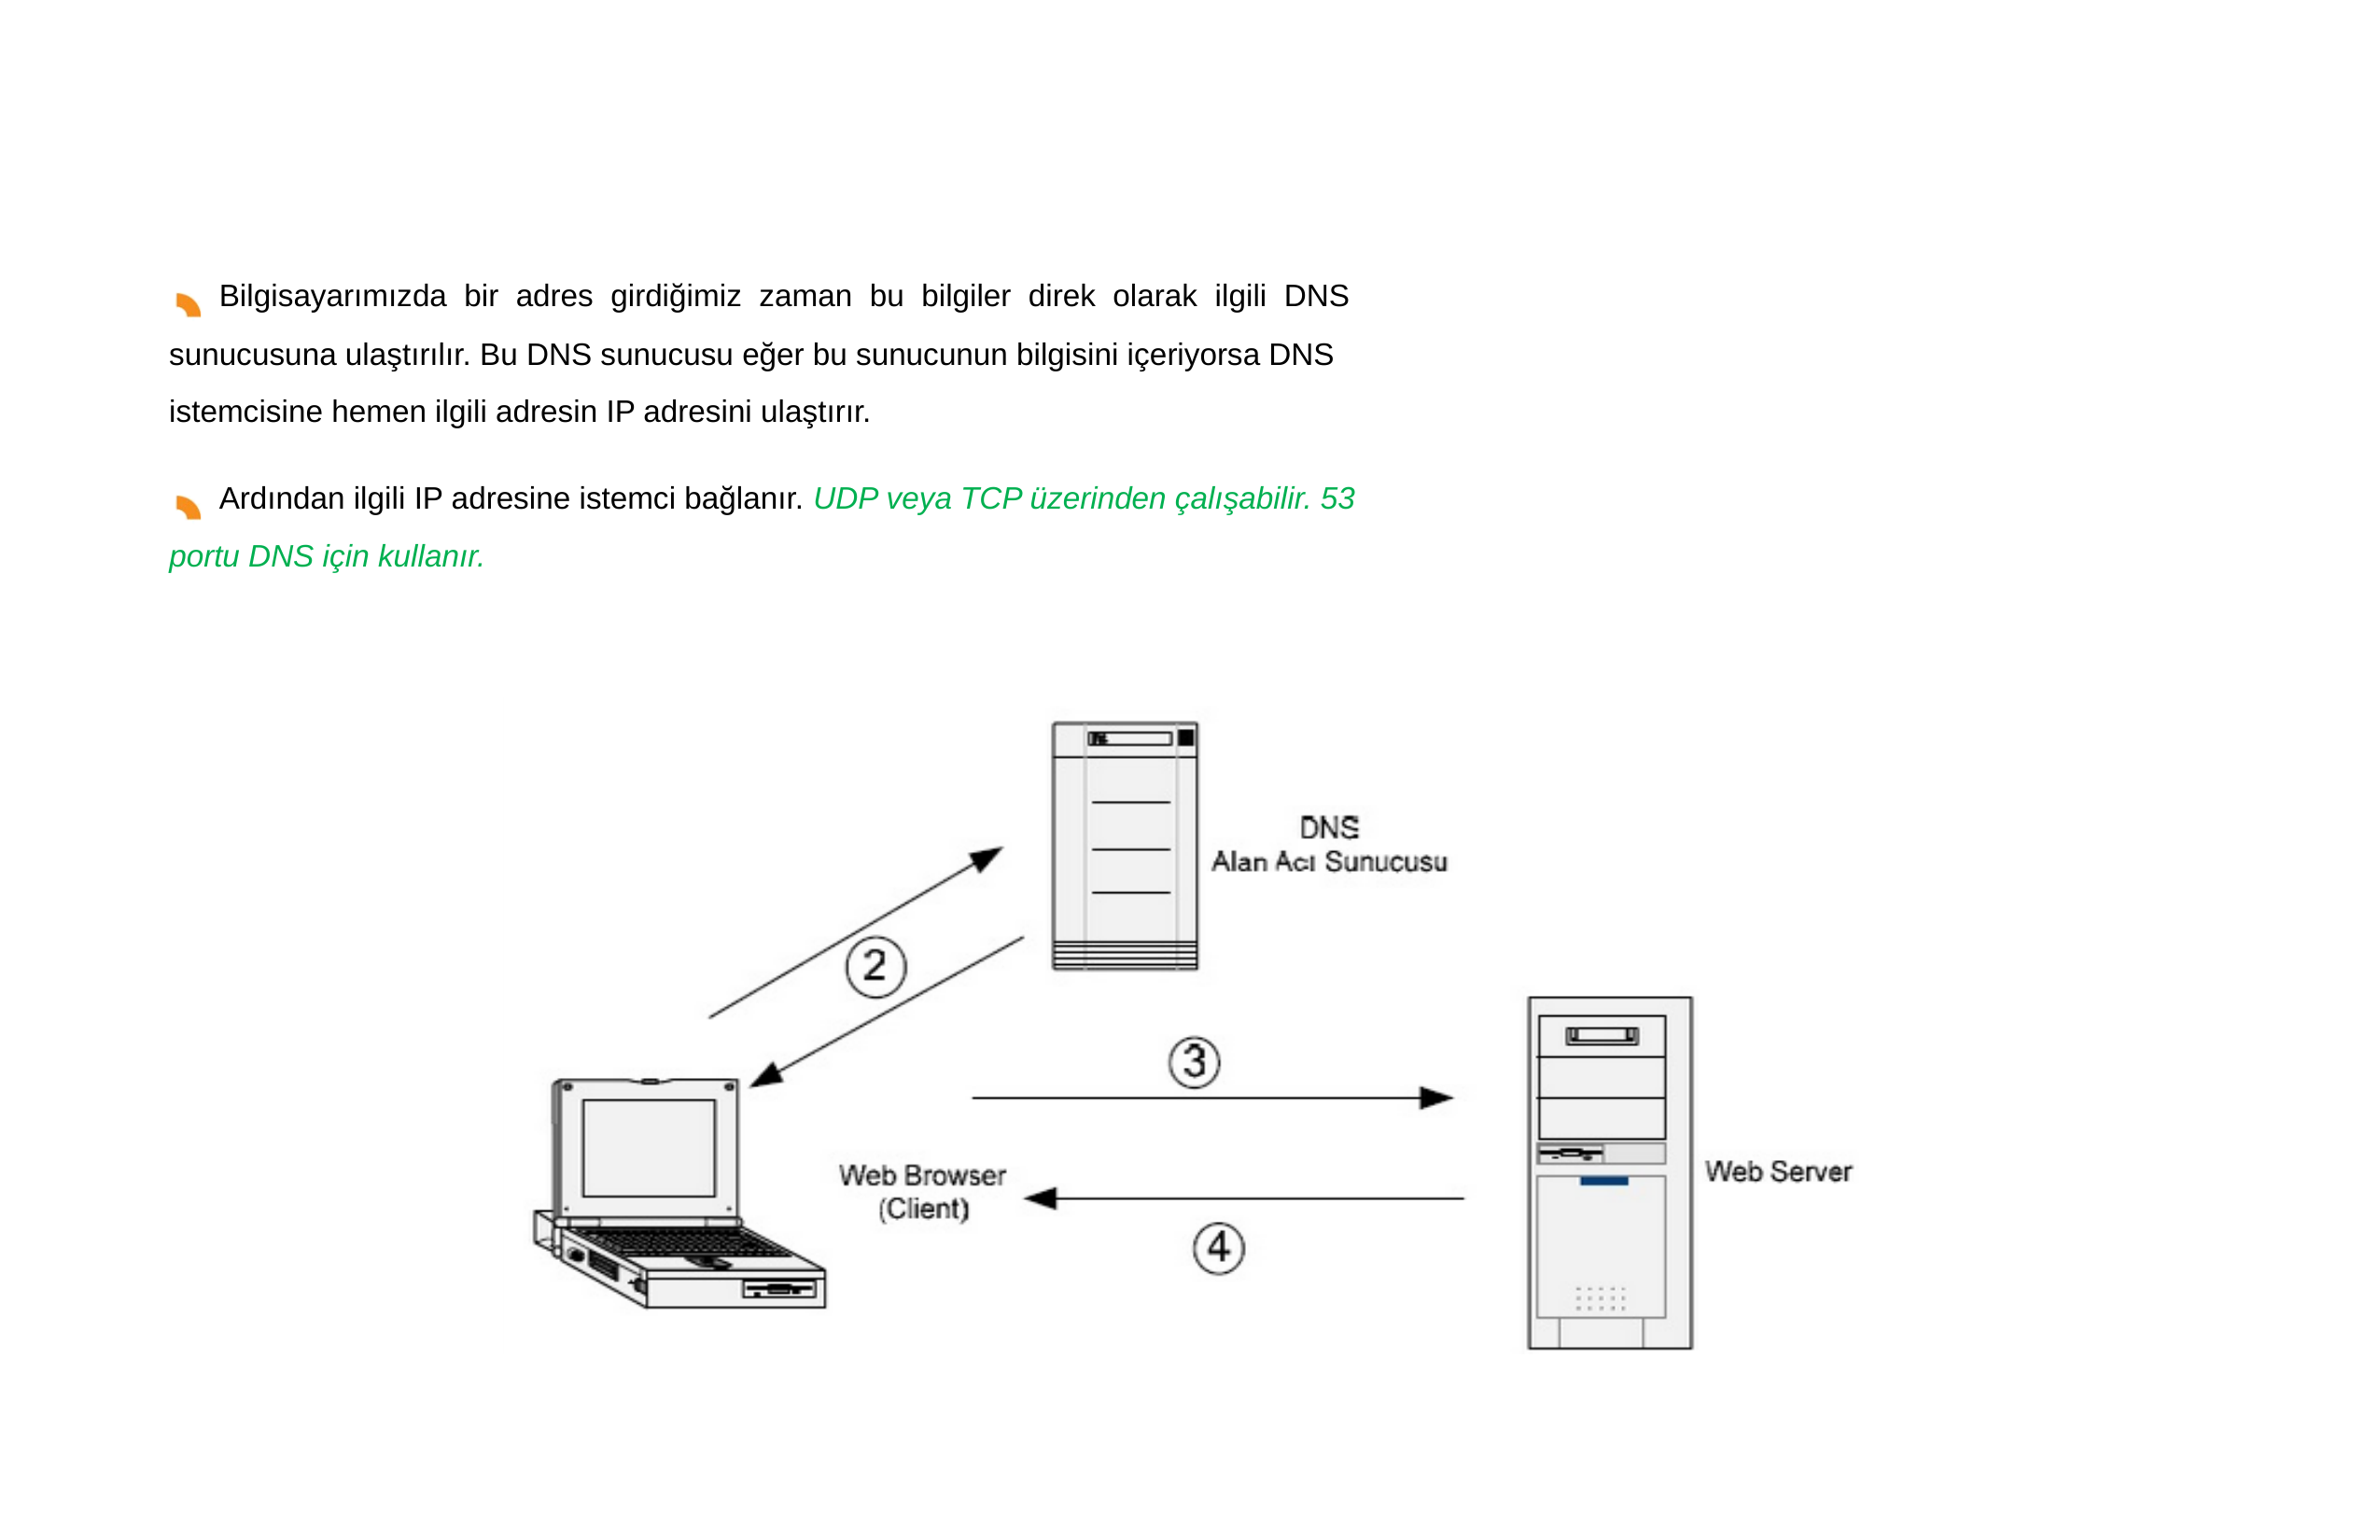

Bilgisayarımızda bir adres girdiğimiz zaman bu bilgiler direk olarak ilgili DNS
sunucusuna ulaştırılır. Bu DNS sunucusu eğer bu sunucunun bilgisini içeriyorsa DNS
istemcisine hemen ilgili adresin IP adresini ulaştırır.
 Ardından ilgili IP adresine istemci bağlanır. UDP veya TCP üzerinden çalışabilir. 53
portu DNS için kullanır.